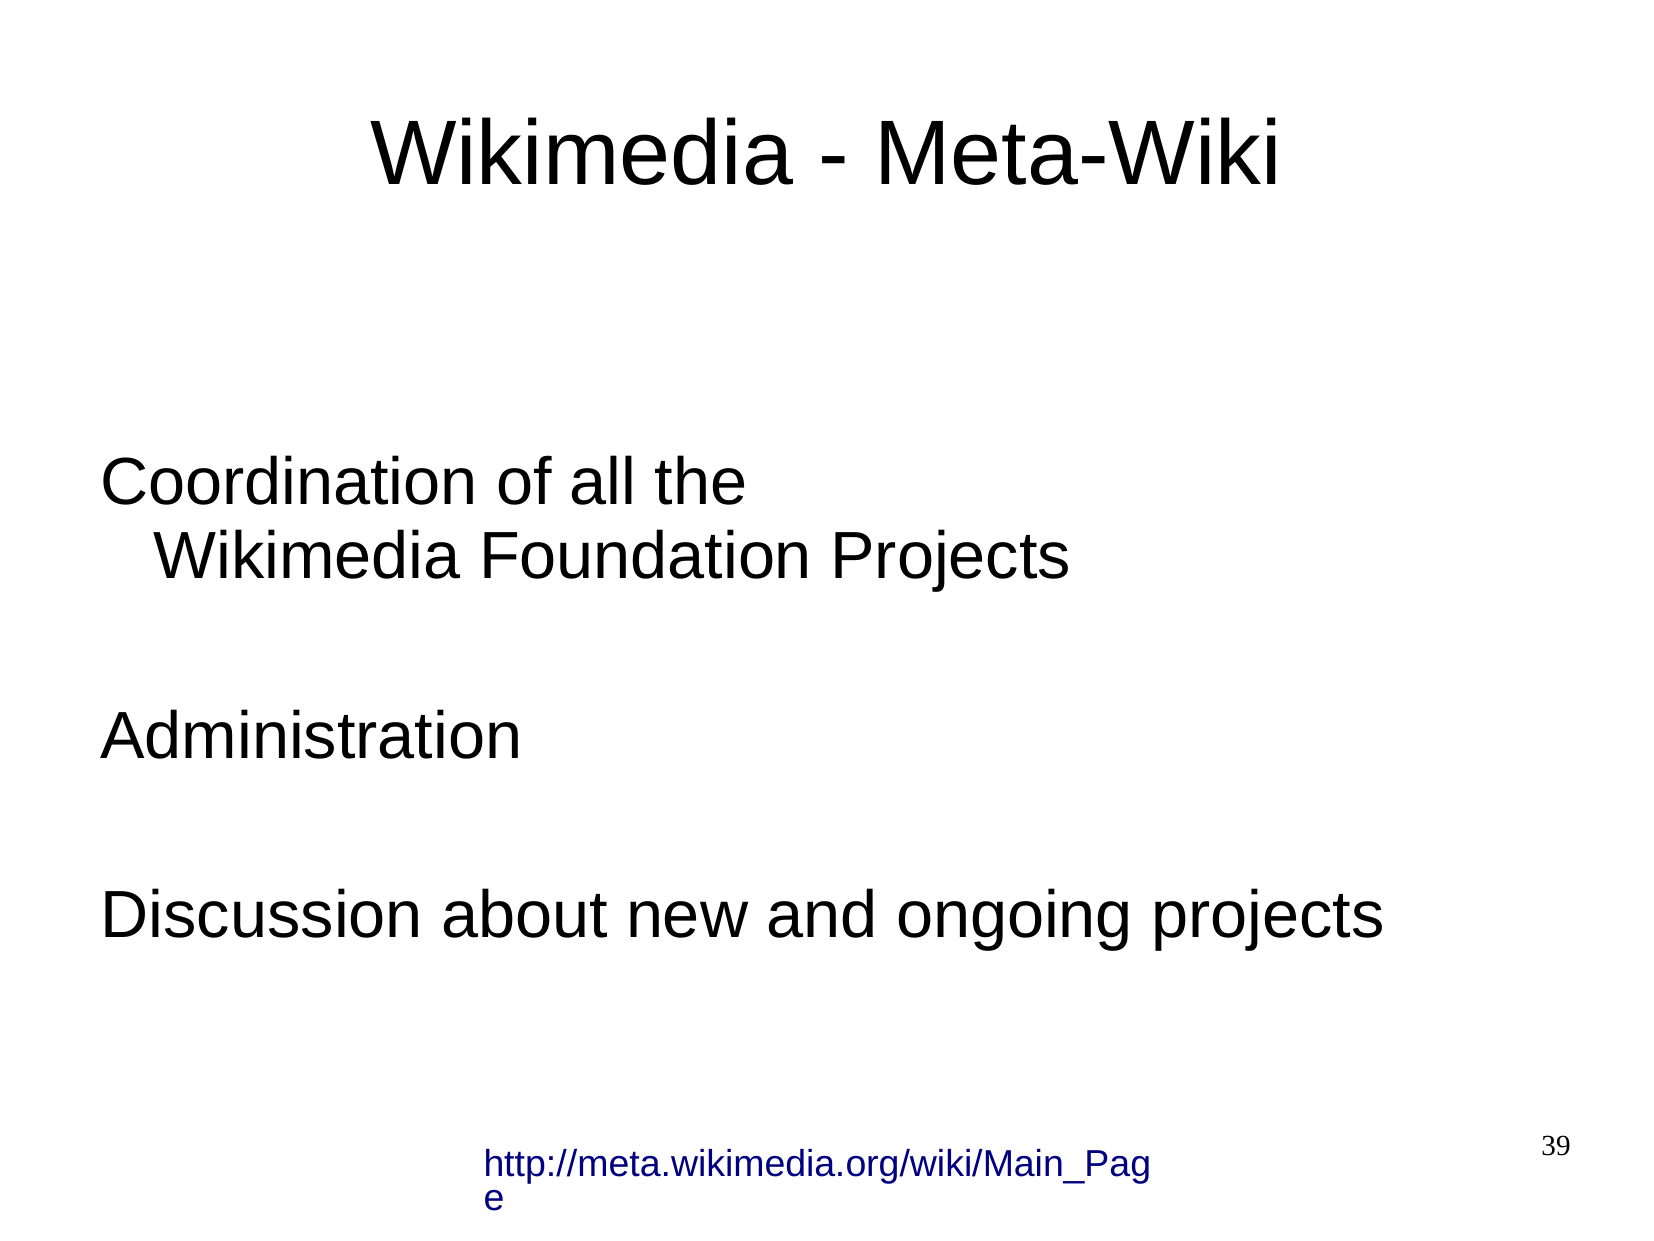

# Wikimedia - Meta-Wiki
Coordination of all the
Wikimedia Foundation Projects
Administration
Discussion about new and ongoing projects
39
http://meta.wikimedia.org/wiki/Main_Page